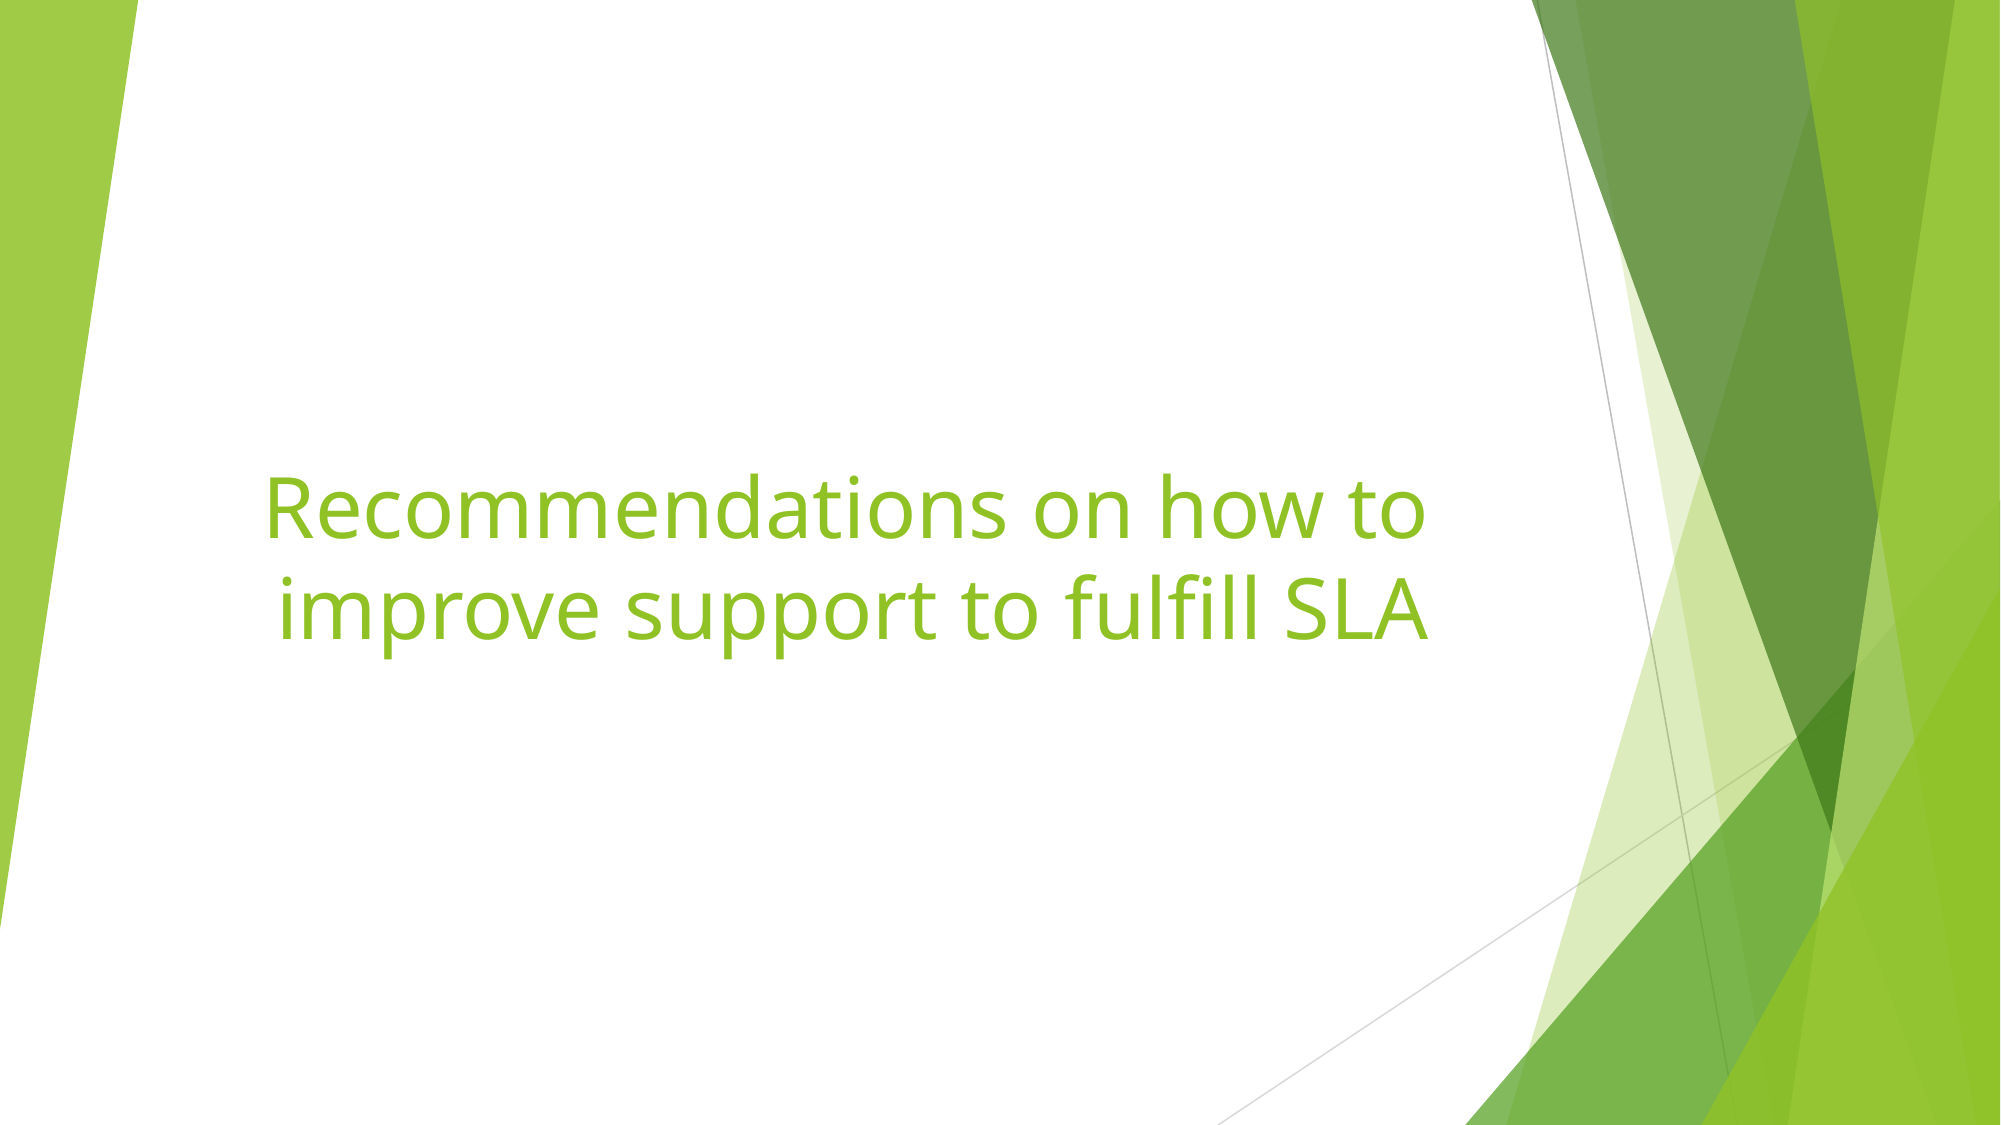

# Recommendations on how to improve support to fulfill SLA